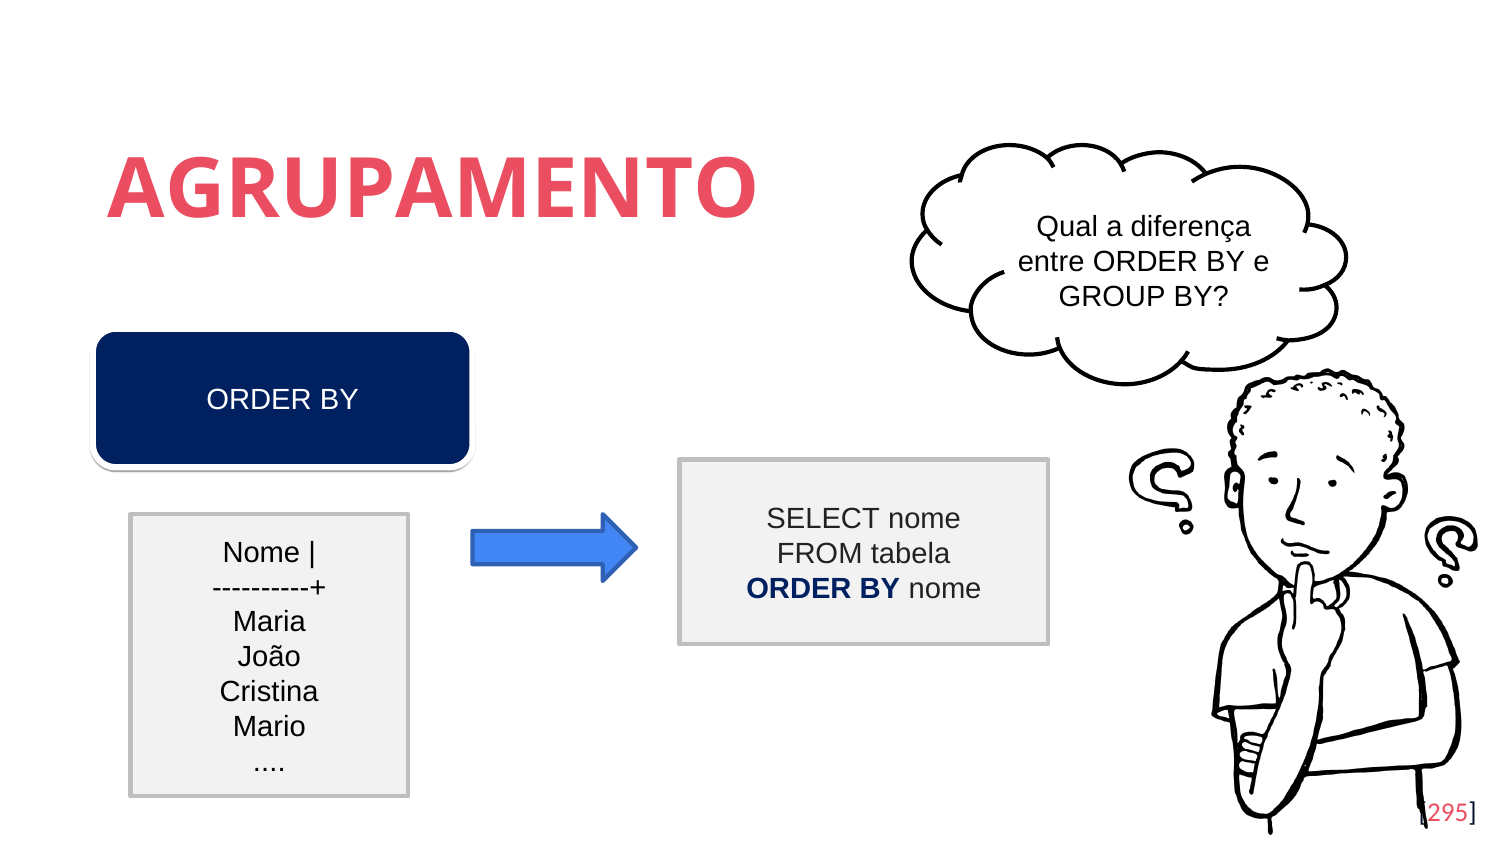

AGRUPAMENTO
Qual a diferença entre ORDER BY e GROUP BY?
ORDER BY
SELECT nome
FROM tabela
ORDER BY nome
Nome |
----------+
Maria
João
Cristina
Mario
....